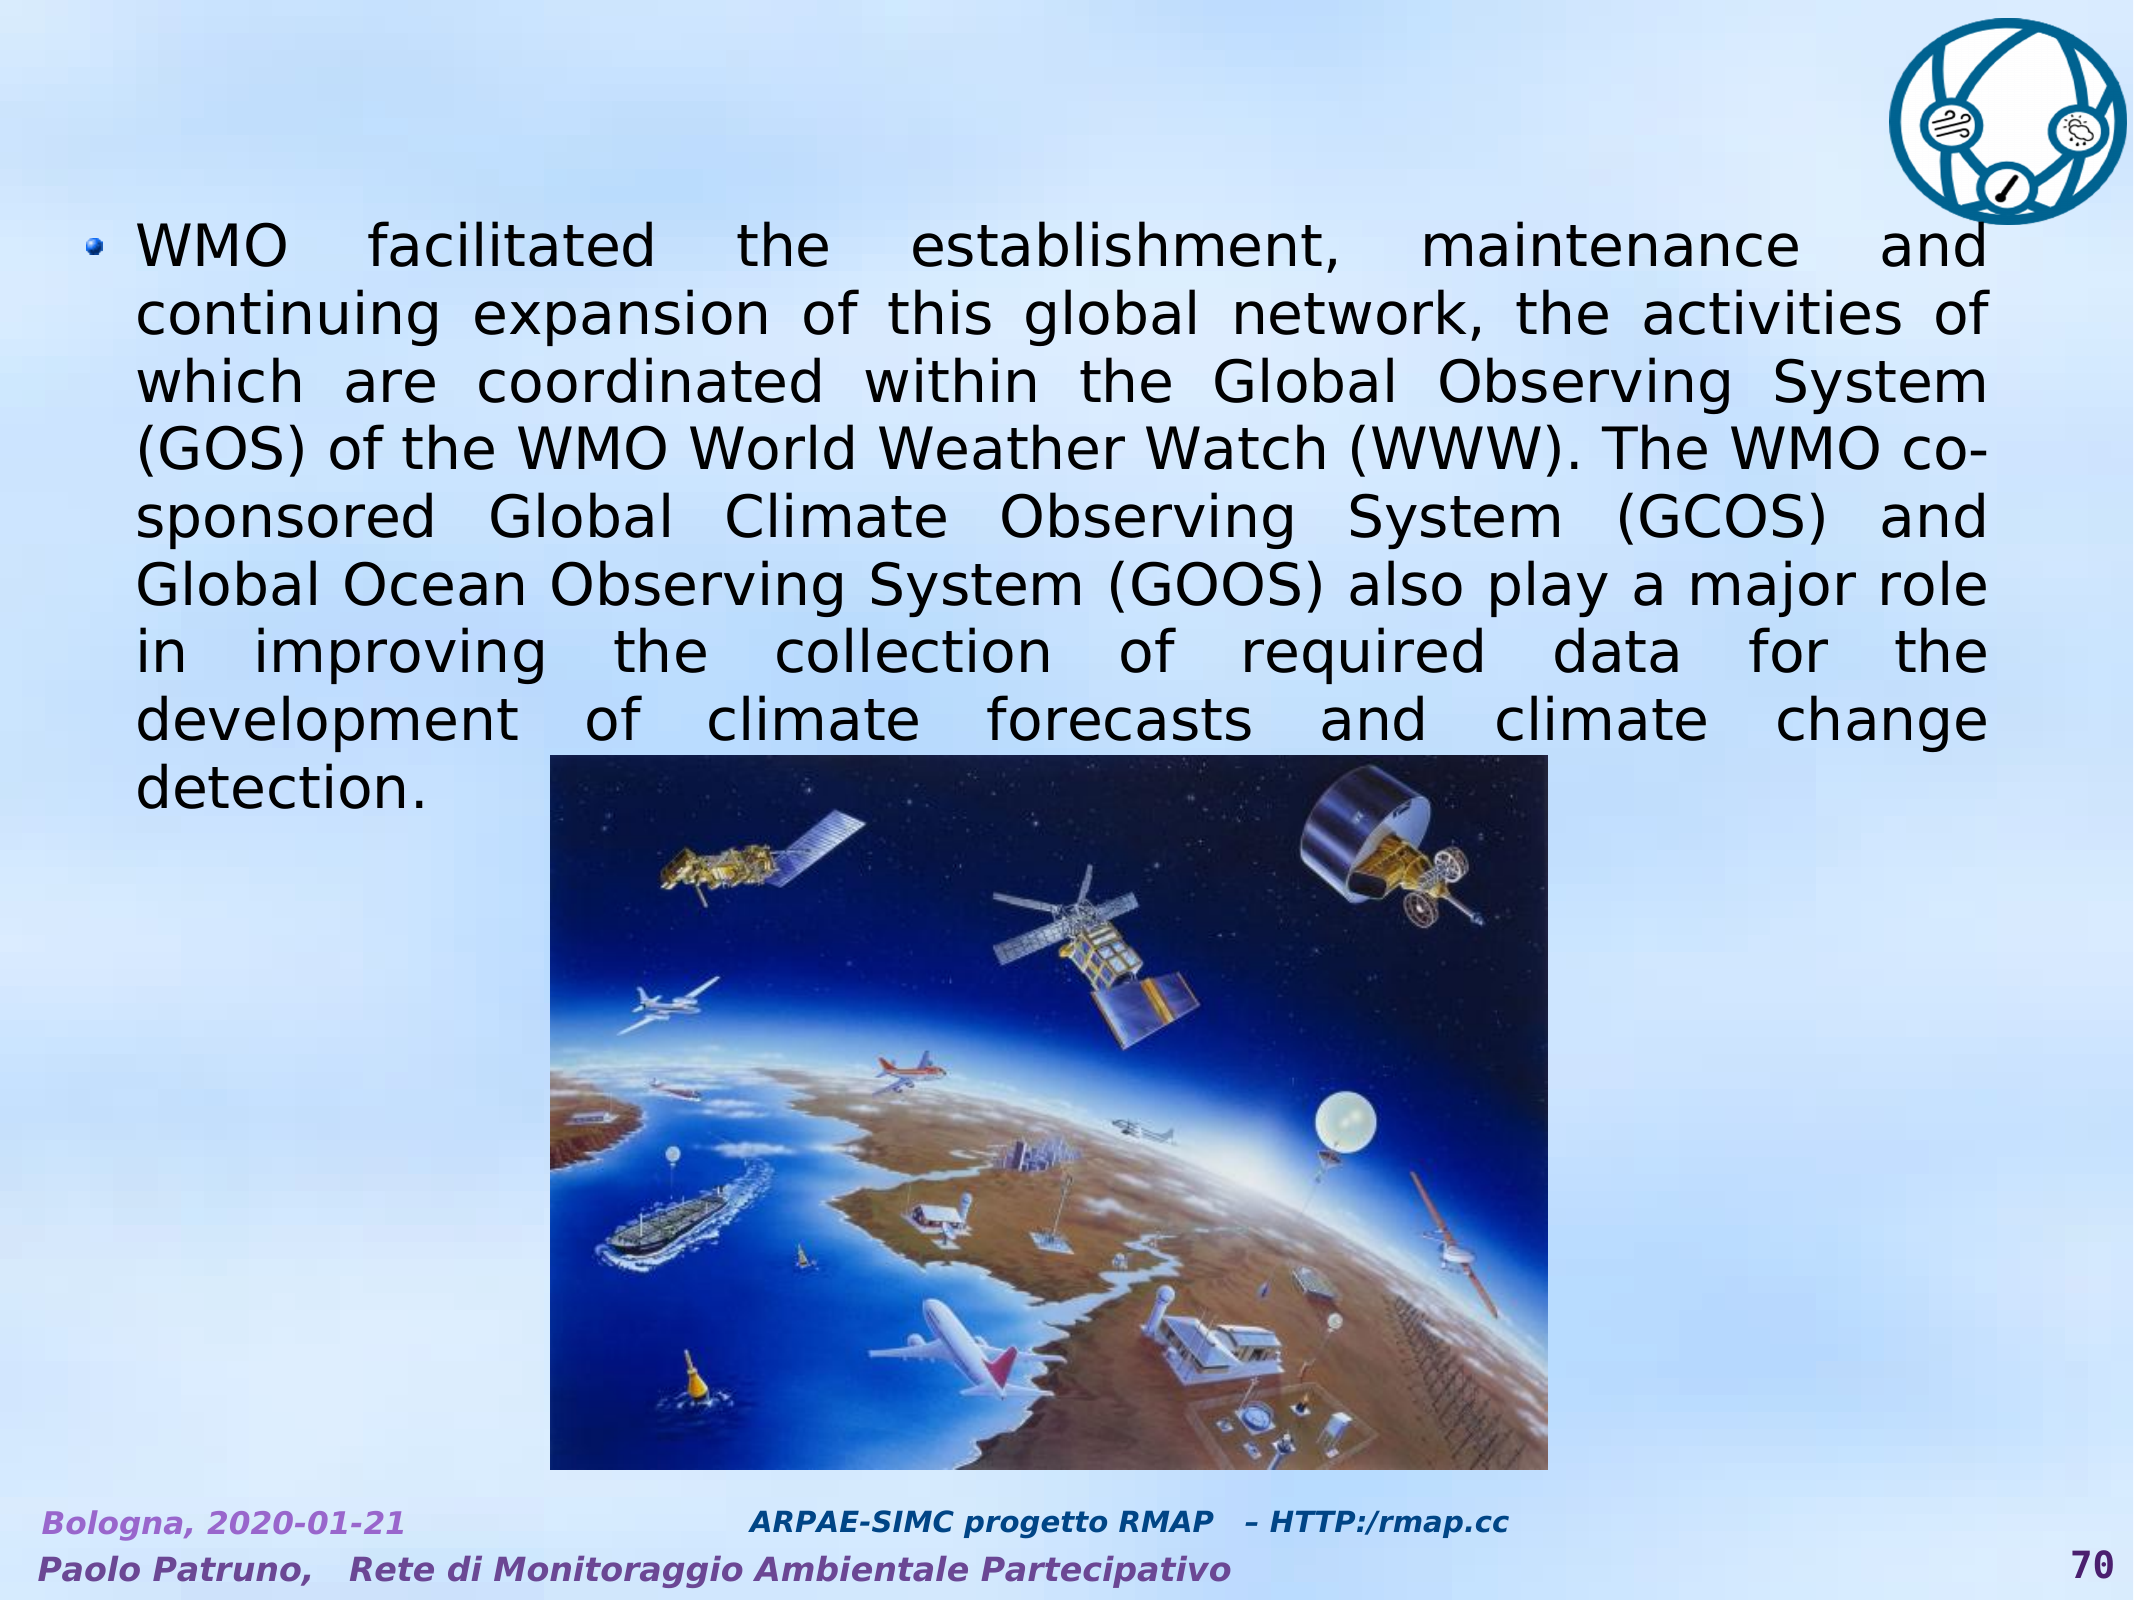

# WMO facilitated the establishment, maintenance and continuing expansion of this global network, the activities of which are coordinated within the Global Observing System (GOS) of the WMO World Weather Watch (WWW). The WMO co-sponsored Global Climate Observing System (GCOS) and Global Ocean Observing System (GOOS) also play a major role in improving the collection of required data for the development of climate forecasts and climate change detection.